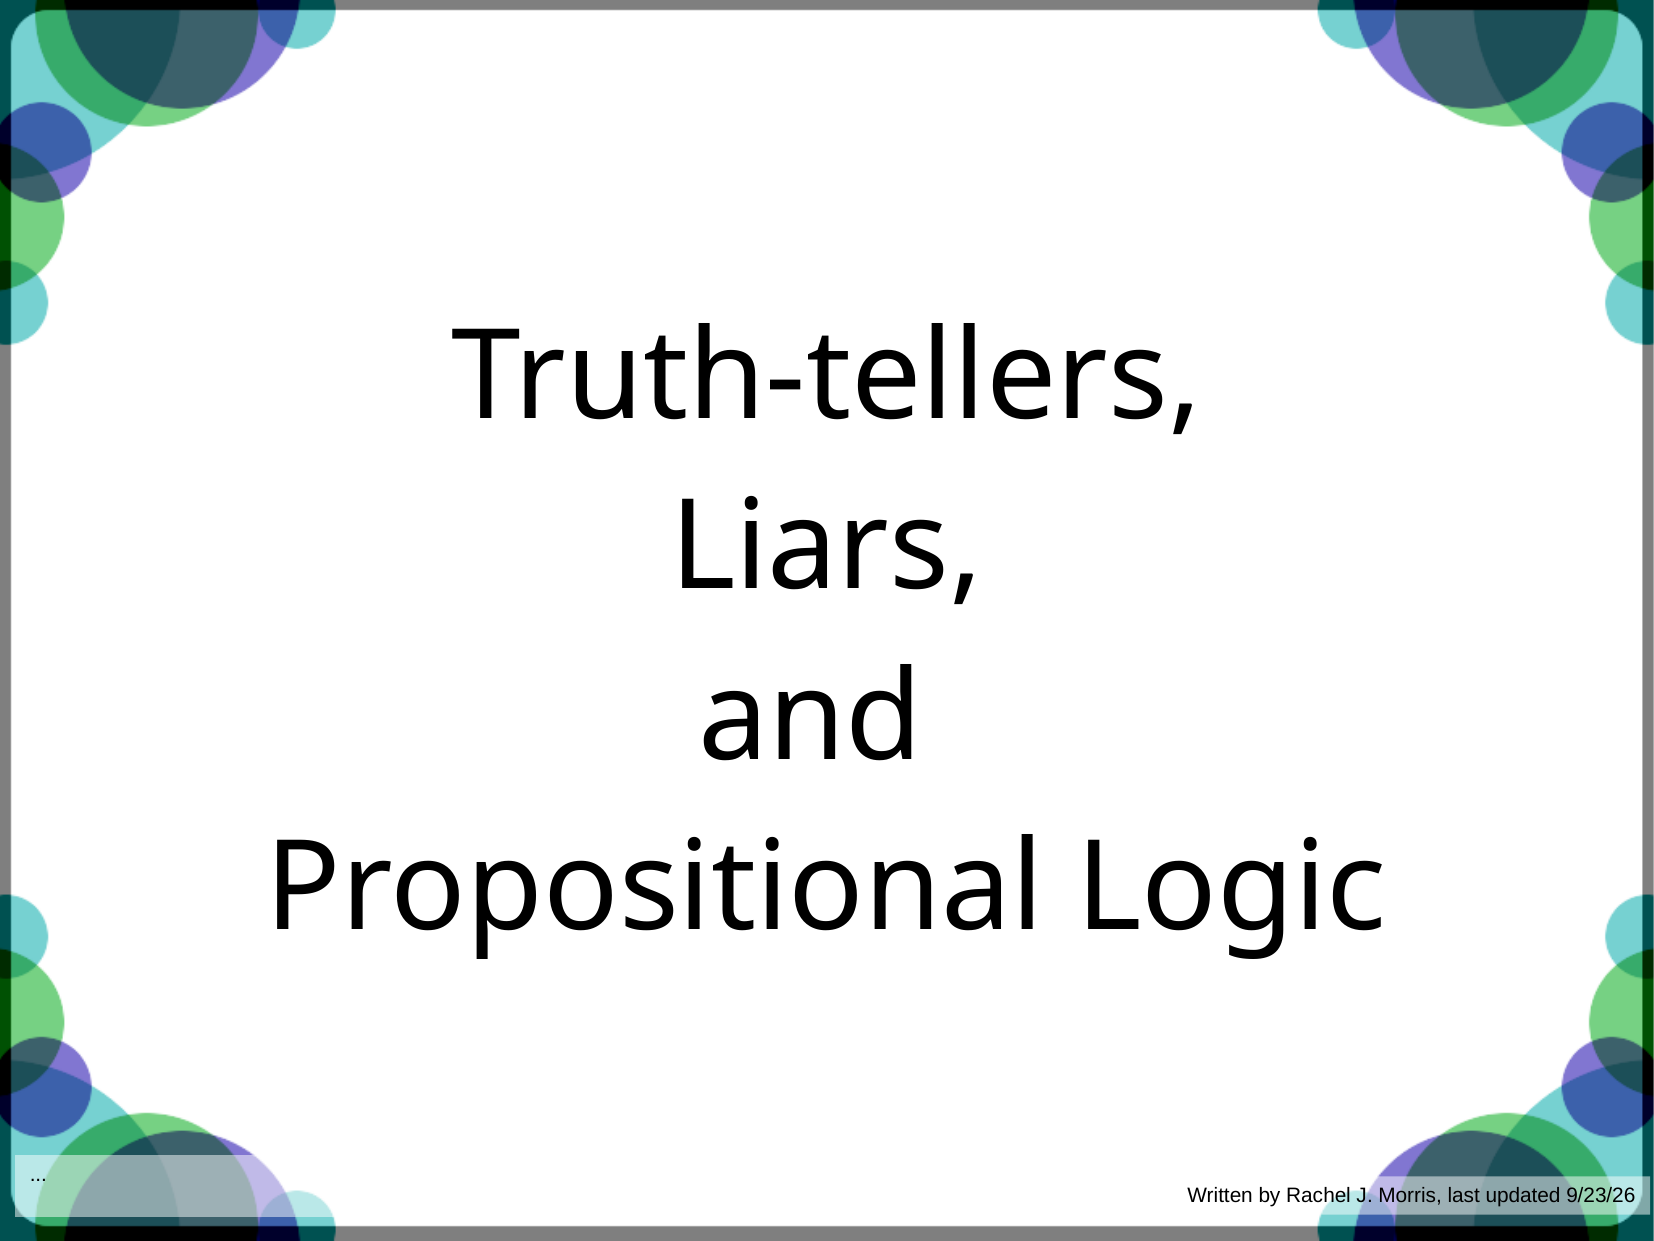

# Truth-tellers, Liars, and Propositional Logic
...
Written by Rachel J. Morris, last updated